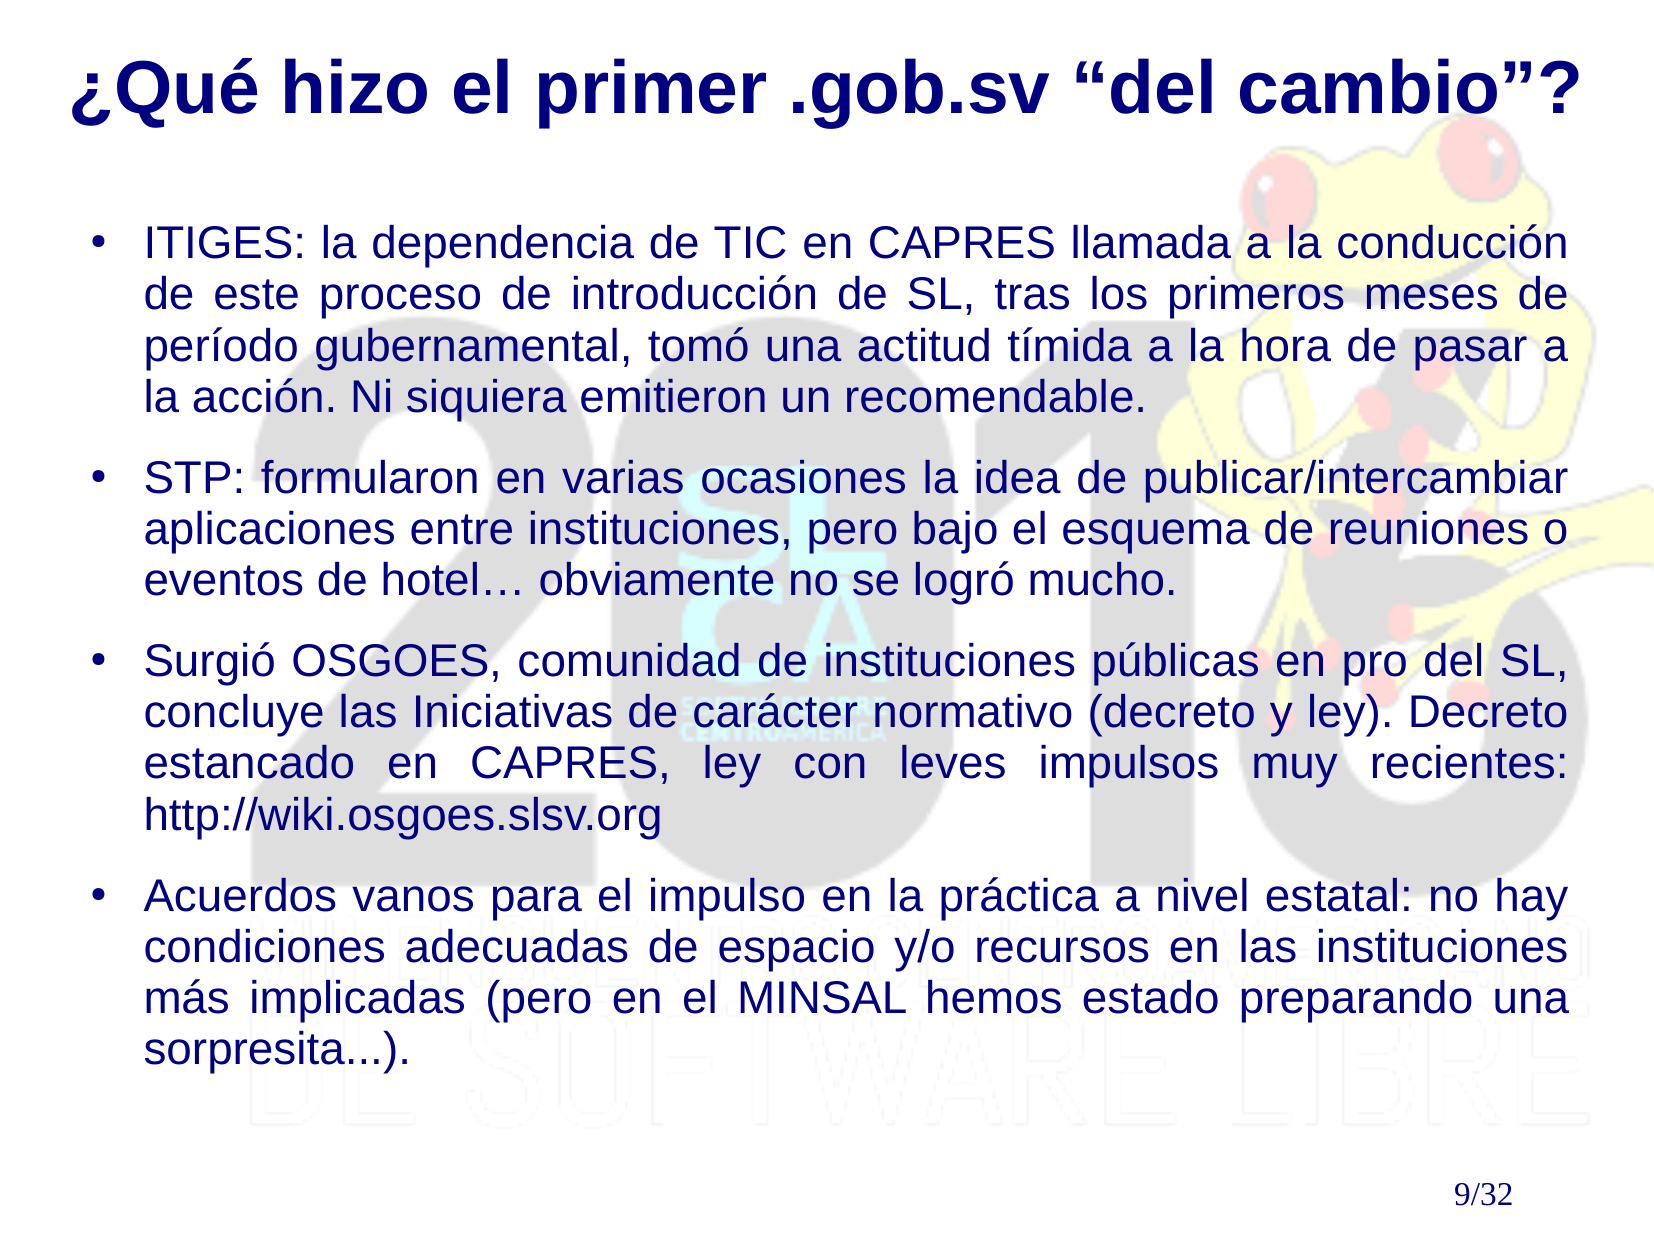

# ¿Qué hizo el primer .gob.sv “del cambio”?
ITIGES: la dependencia de TIC en CAPRES llamada a la conducción de este proceso de introducción de SL, tras los primeros meses de período gubernamental, tomó una actitud tímida a la hora de pasar a la acción. Ni siquiera emitieron un recomendable.
STP: formularon en varias ocasiones la idea de publicar/intercambiar aplicaciones entre instituciones, pero bajo el esquema de reuniones o eventos de hotel… obviamente no se logró mucho.
Surgió OSGOES, comunidad de instituciones públicas en pro del SL, concluye las Iniciativas de carácter normativo (decreto y ley). Decreto estancado en CAPRES, ley con leves impulsos muy recientes: http://wiki.osgoes.slsv.org
Acuerdos vanos para el impulso en la práctica a nivel estatal: no hay condiciones adecuadas de espacio y/o recursos en las instituciones más implicadas (pero en el MINSAL hemos estado preparando una sorpresita...).